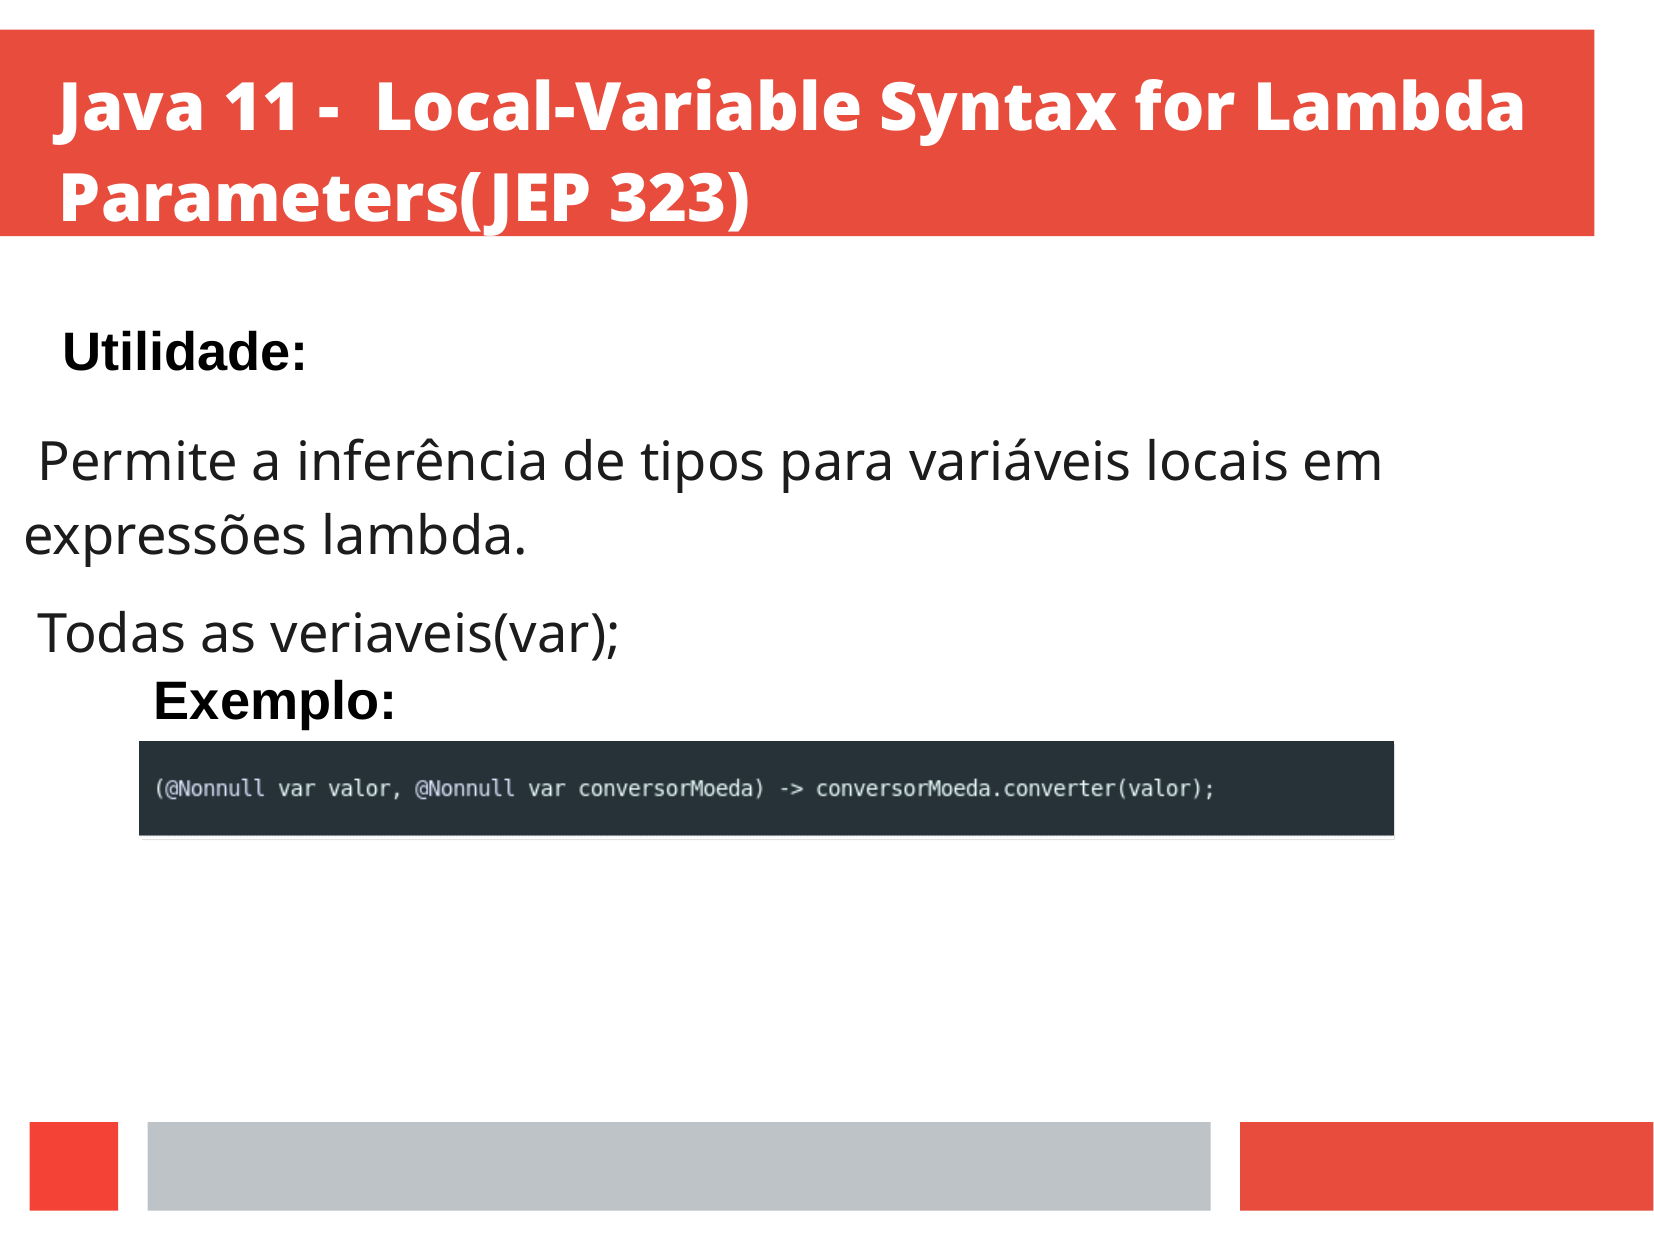

# Java 11 - Local-Variable Syntax for Lambda Parameters(JEP 323)
Utilidade:
 Permite a inferência de tipos para variáveis locais em expressões lambda.
 Todas as veriaveis(var);
 Exemplo: